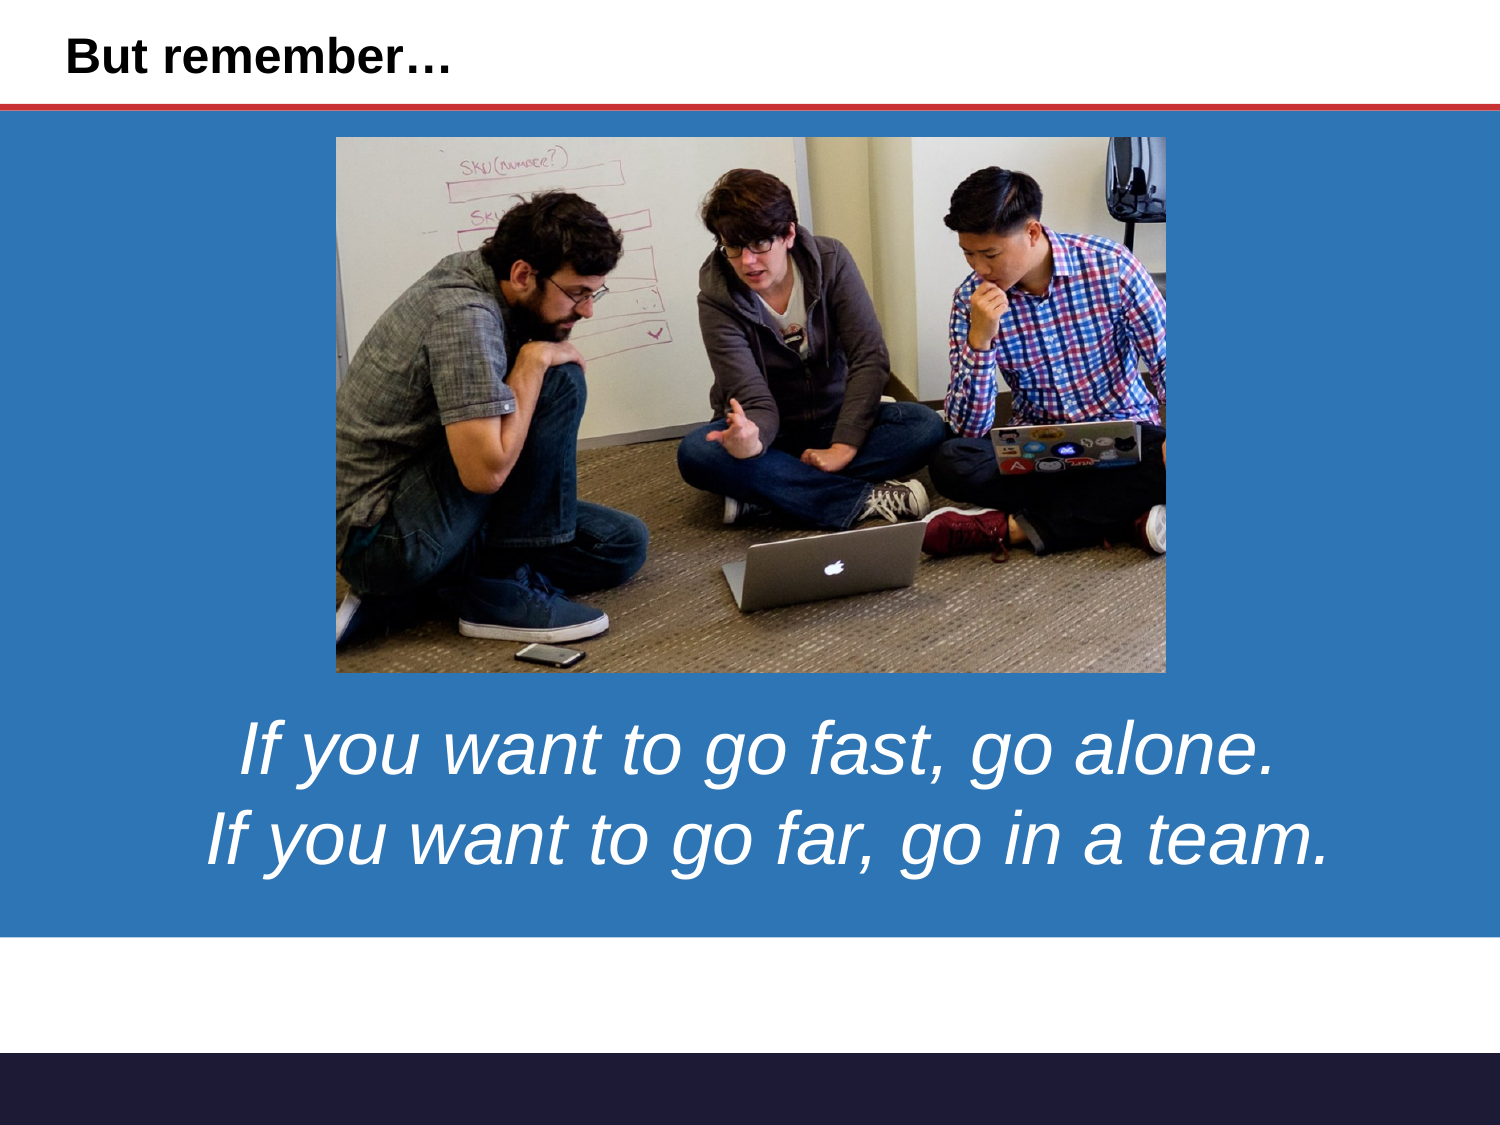

# But remember…
If you want to go fast, go alone.
If you want to go far, go in a team.